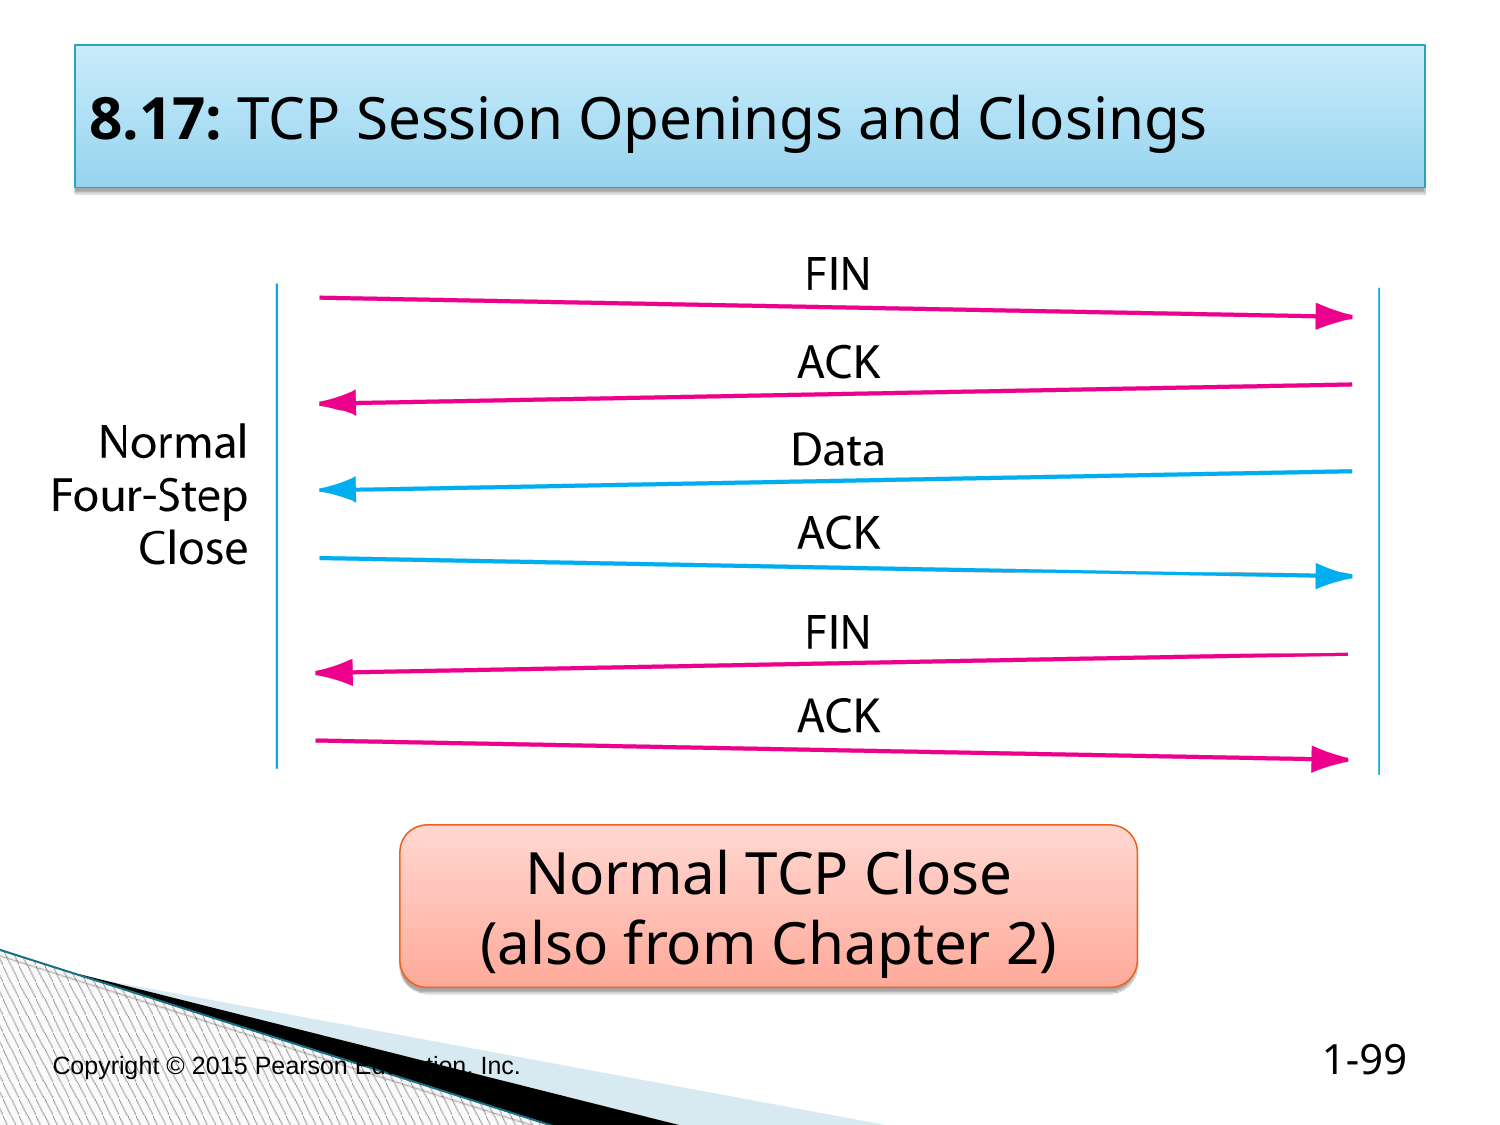

# 8.17: TCP Session Openings and Closings
Normal TCP Close
(also from Chapter 2)
Copyright © 2015 Pearson Education, Inc.